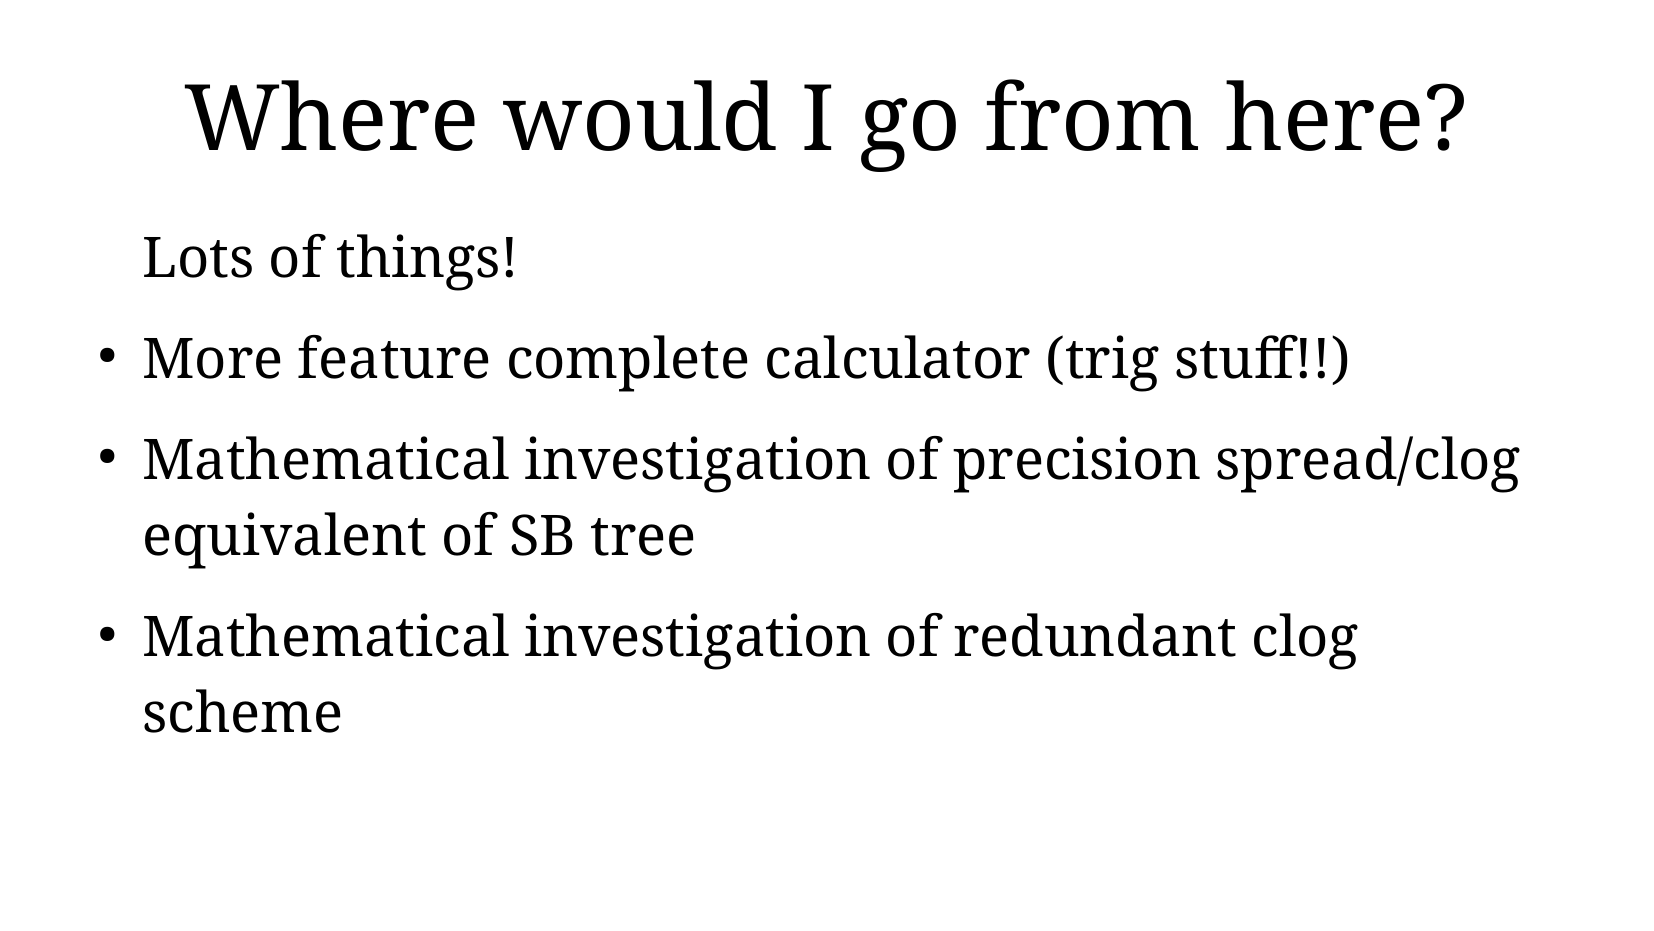

# Where would I go from here?
Lots of things!
More feature complete calculator (trig stuff!!)
Mathematical investigation of precision spread/clog equivalent of SB tree
Mathematical investigation of redundant clog scheme